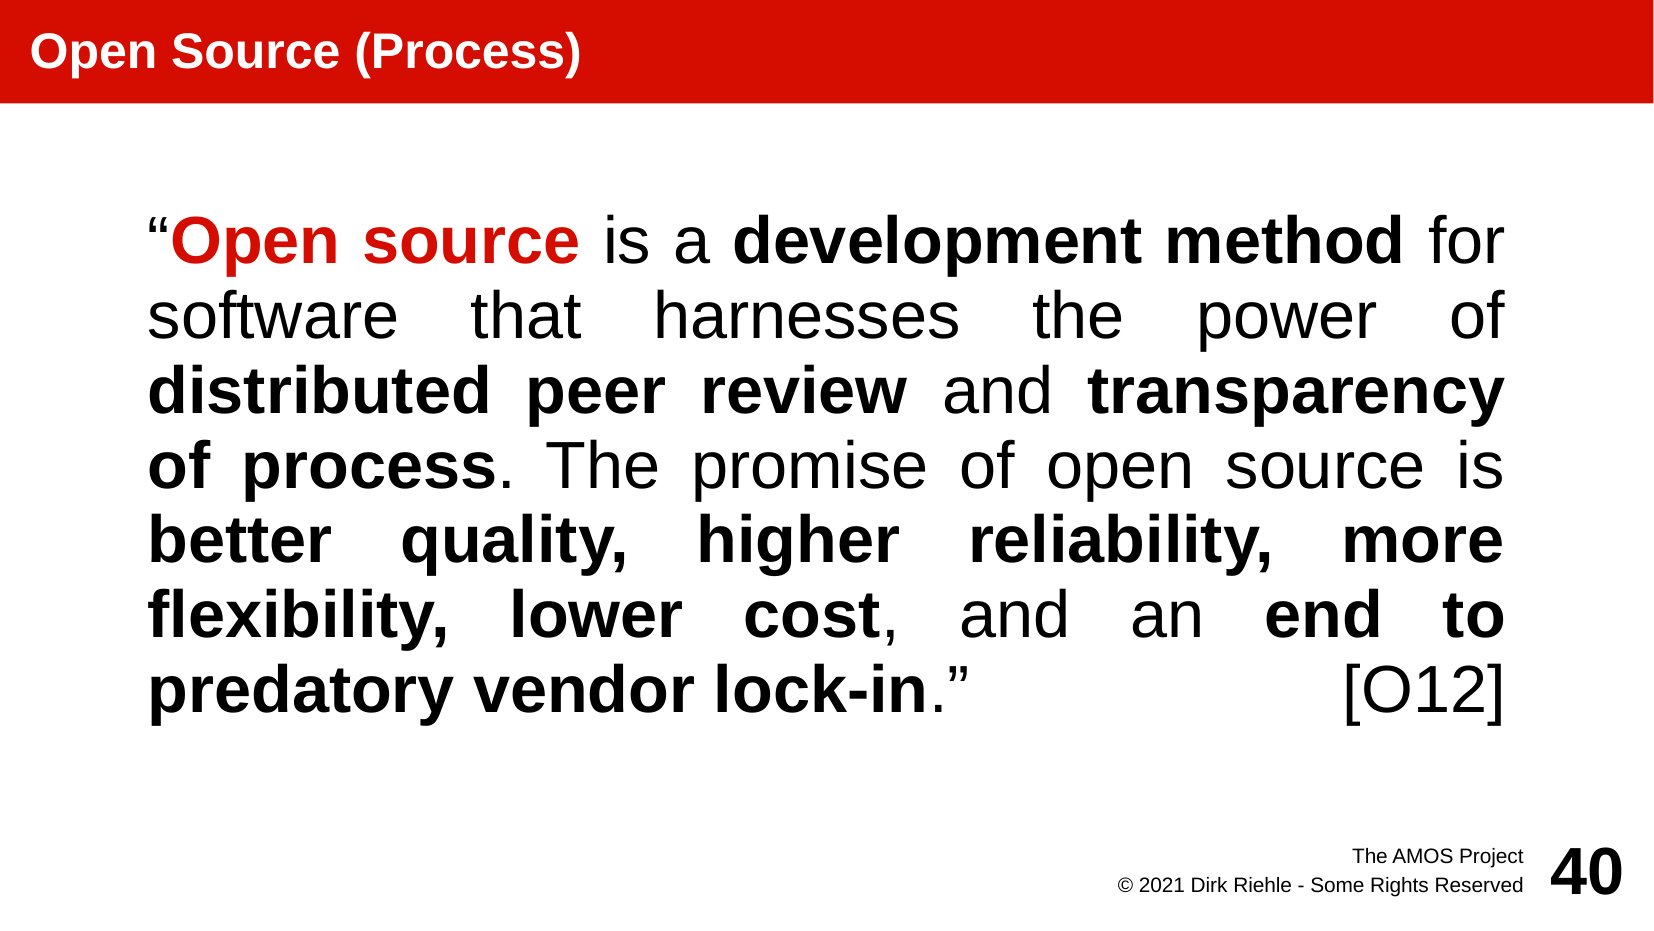

# Open Source (Process)
“Open source is a development method for software that harnesses the power of distributed peer review and transparency of process. The promise of open source is better quality, higher reliability, more flexibility, lower cost, and an end to predatory vendor lock-in.”	[O12]
The AMOS Project
40
© 2021 Dirk Riehle - Some Rights Reserved